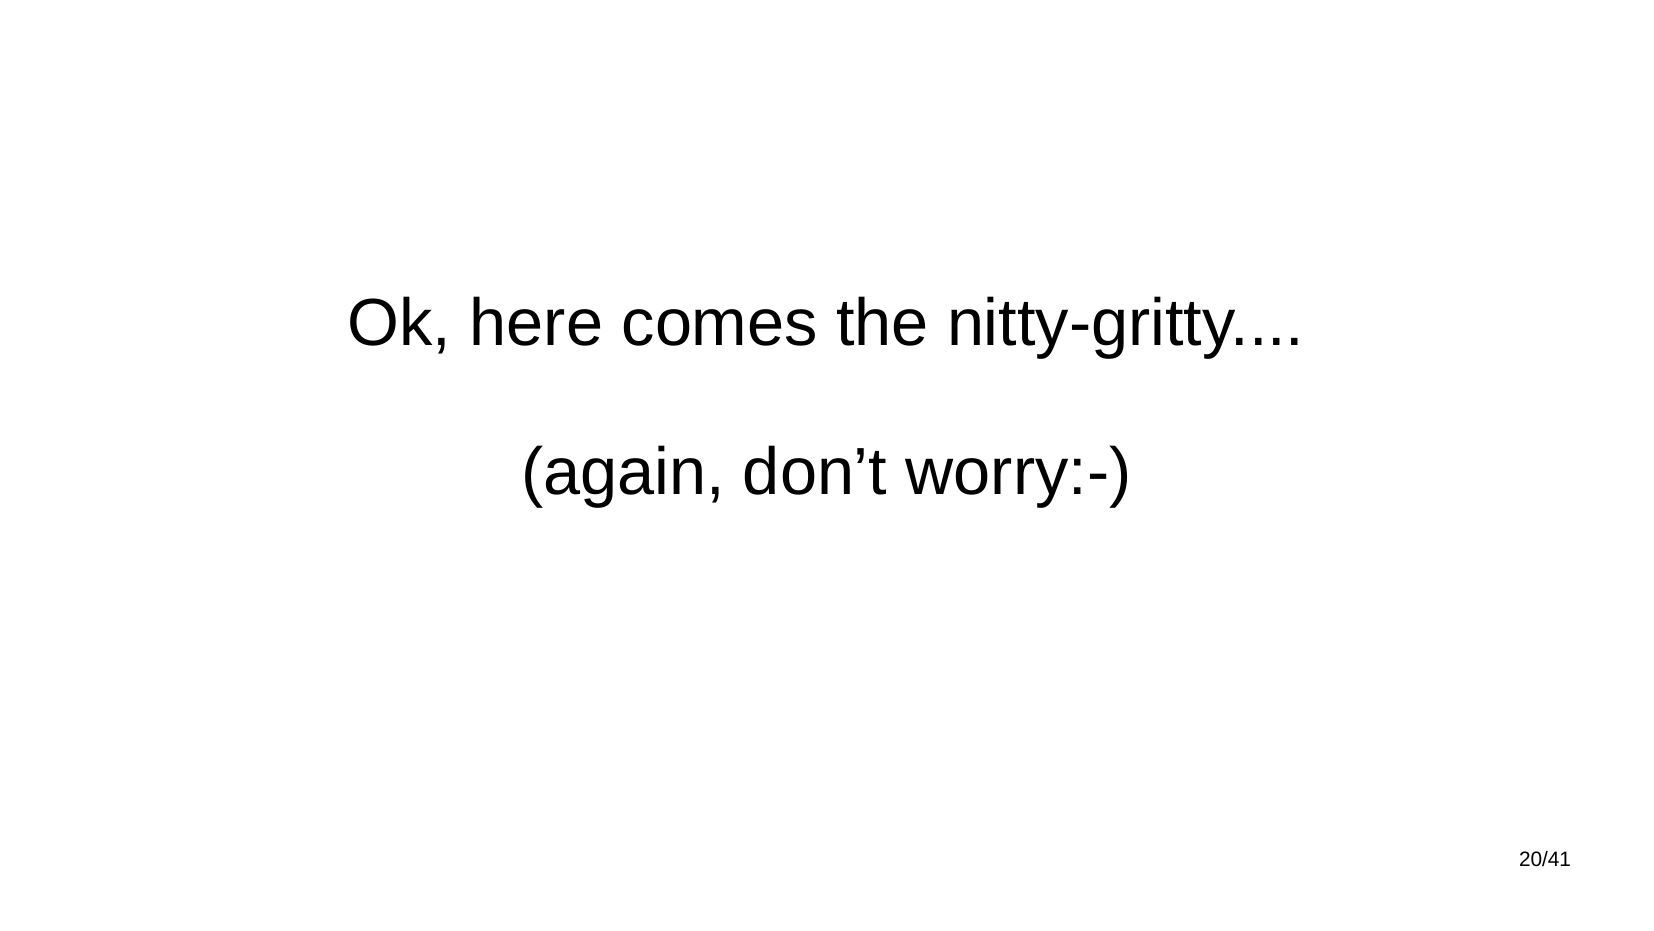

# Ok, here comes the nitty-gritty....
(again, don’t worry:-)
20